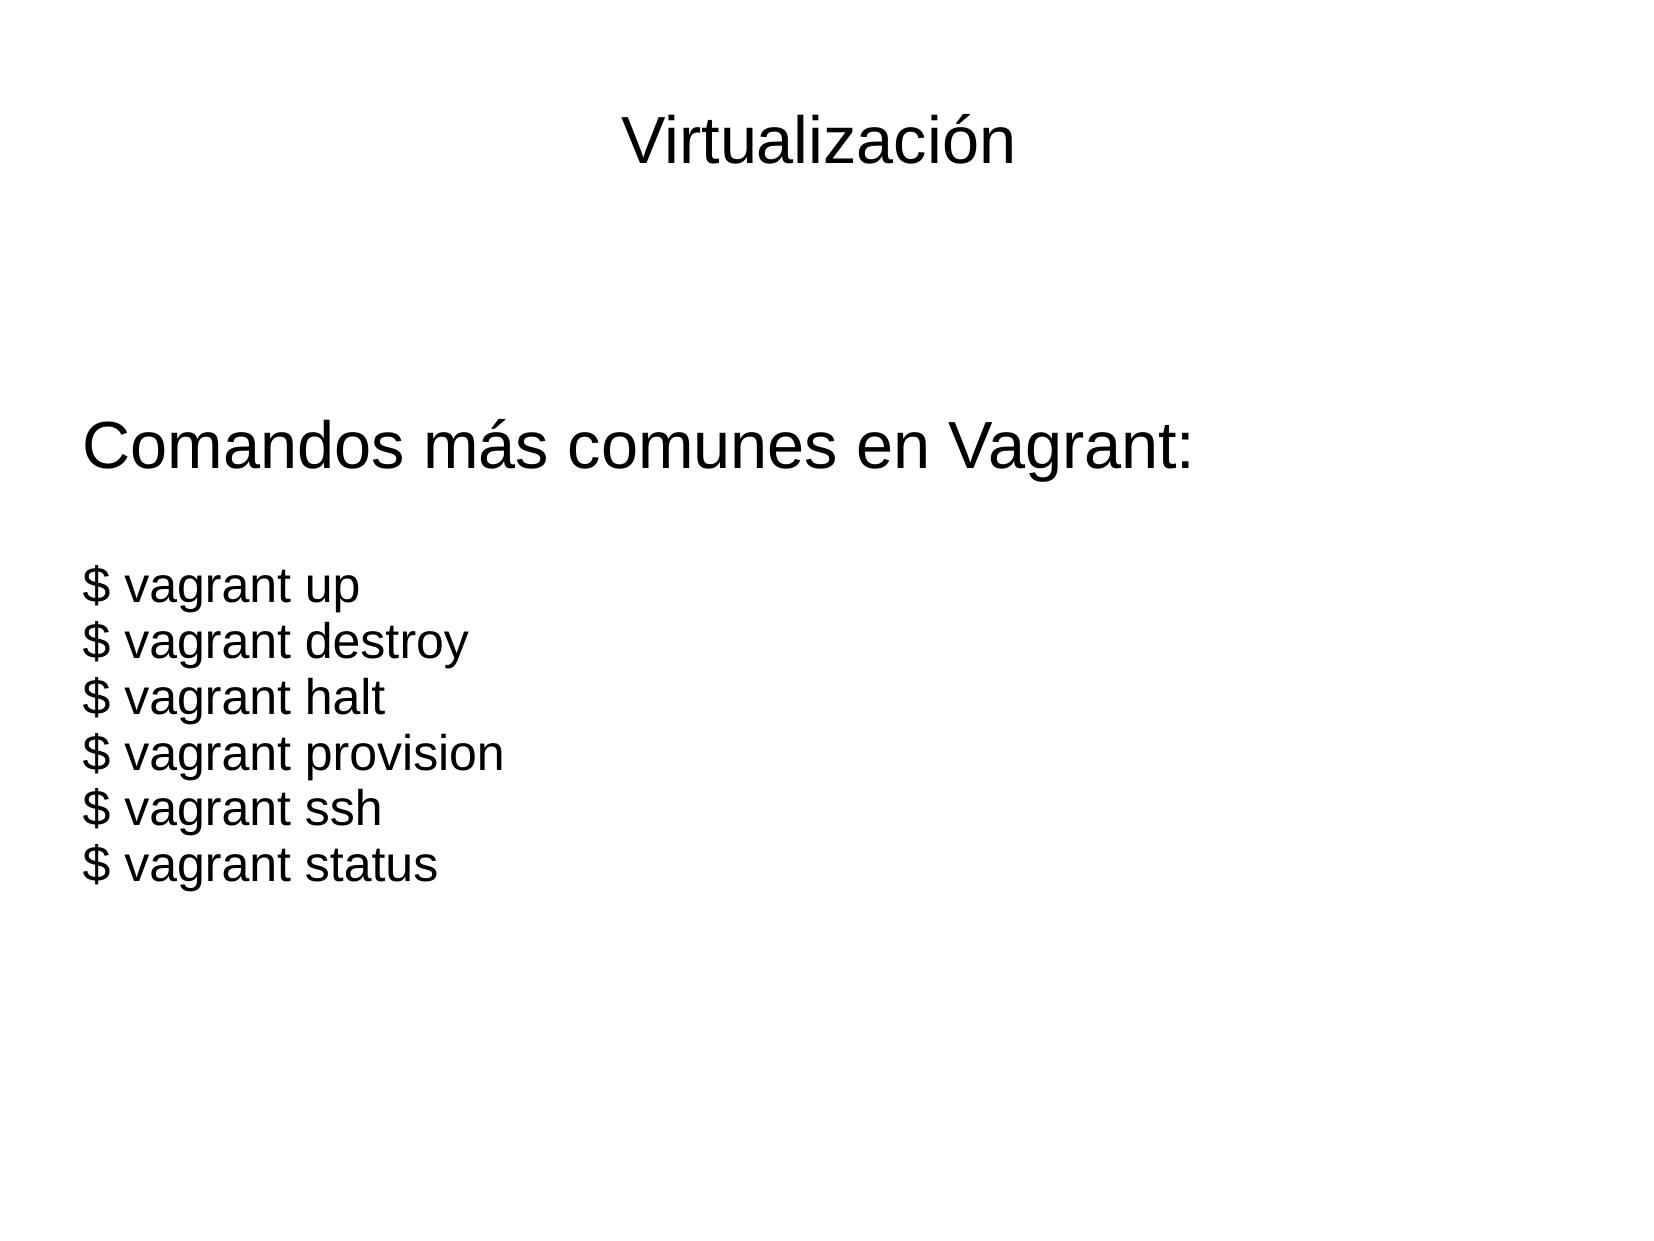

# Virtualización
Comandos más comunes en Vagrant:
$ vagrant up
$ vagrant destroy
$ vagrant halt
$ vagrant provision
$ vagrant ssh
$ vagrant status